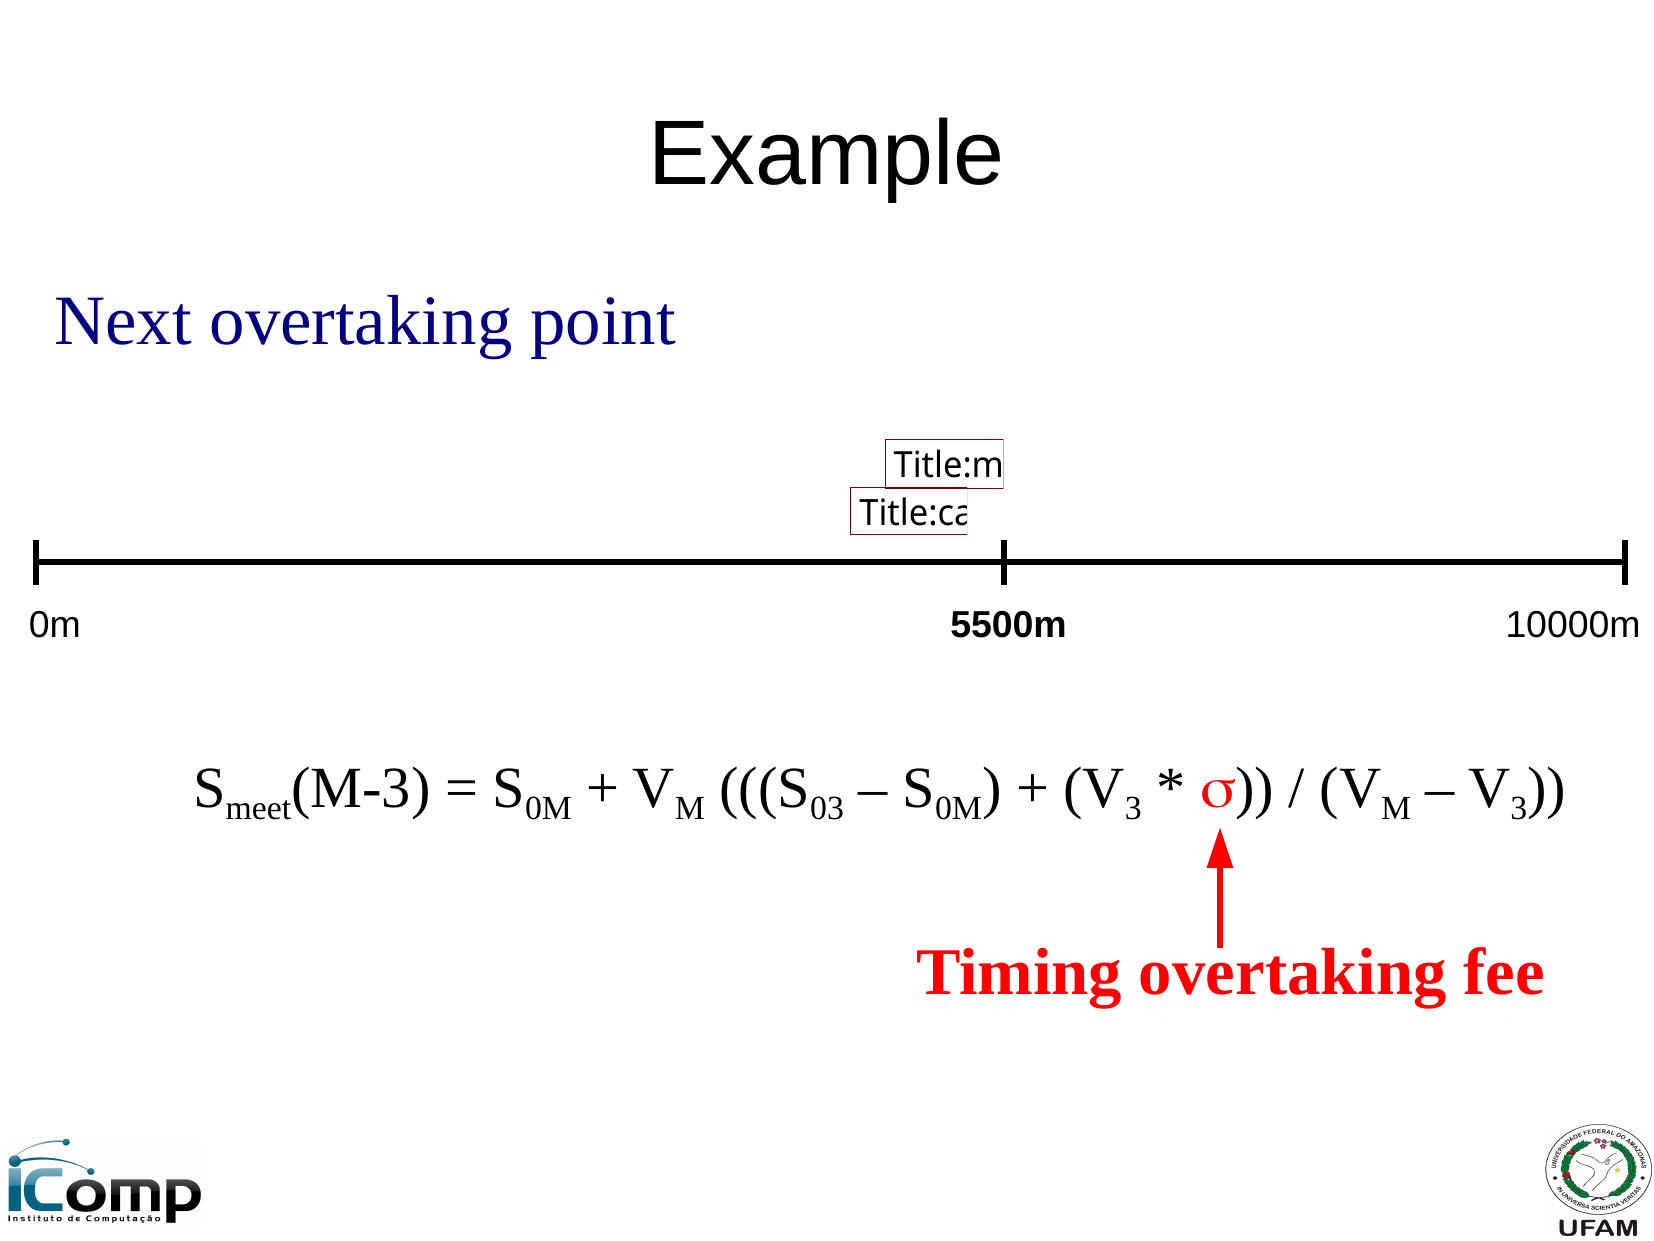

# Example
Next overtaking point
0m
5500m
10000m
Smeet(M-3) = S0M + VM (((S03 – S0M) + (V3 * s)) / (VM – V3))
Timing overtaking fee